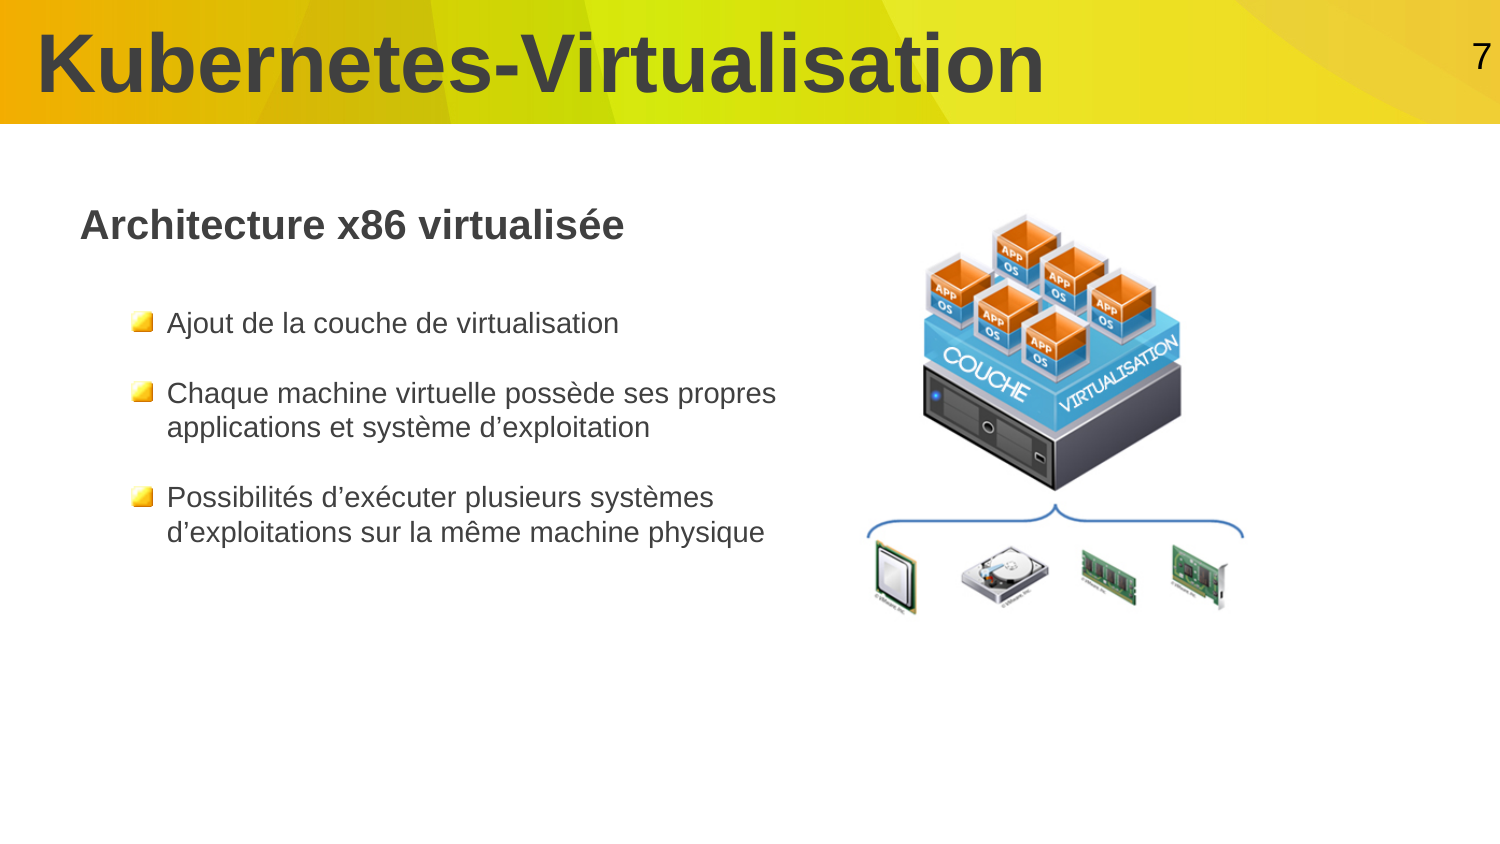

Kubernetes-Virtualisation
Architecture x86 virtualisée
Ajout de la couche de virtualisation
Chaque machine virtuelle possède ses propres applications et système d’exploitation
Possibilités d’exécuter plusieurs systèmes d’exploitations sur la même machine physique